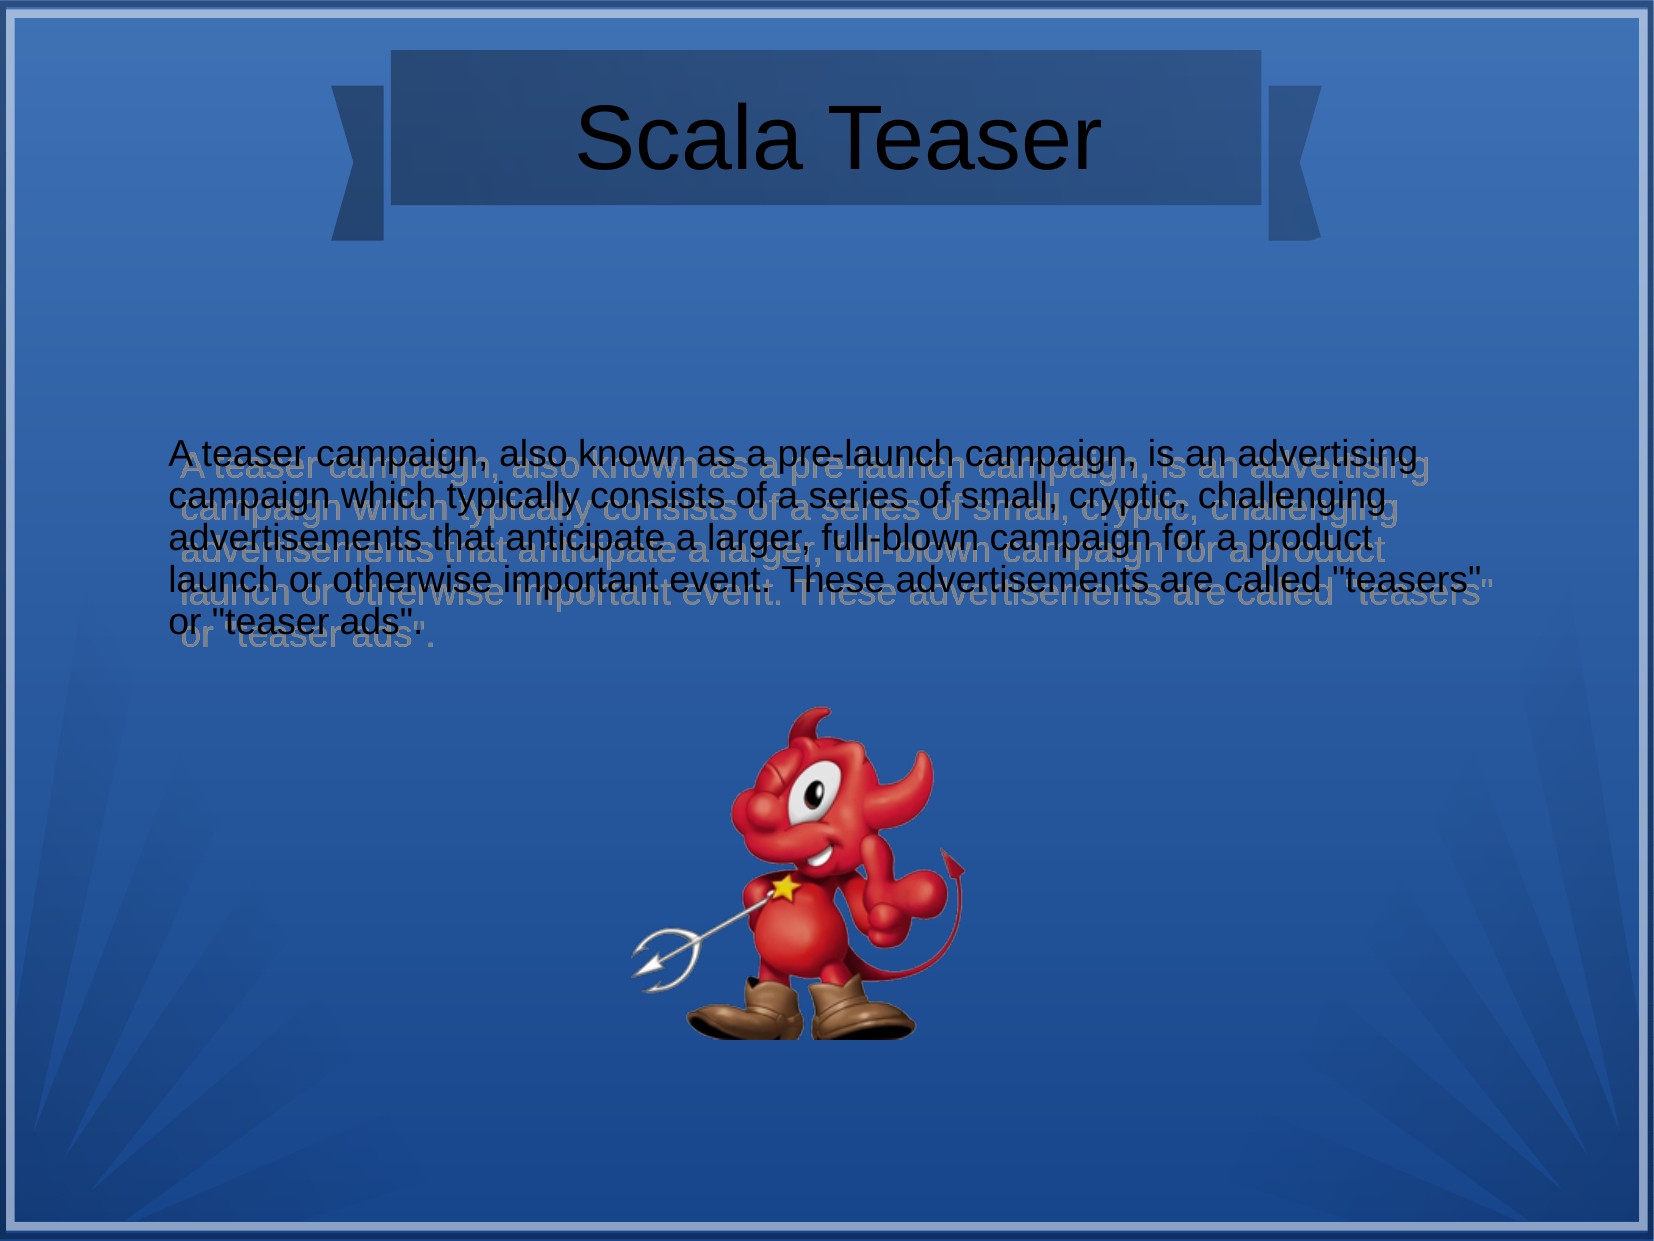

# Scala Teaser
A teaser campaign, also known as a pre-launch campaign, is an advertising campaign which typically consists of a series of small, cryptic, challenging advertisements that anticipate a larger, full-blown campaign for a product launch or otherwise important event. These advertisements are called "teasers" or "teaser ads".